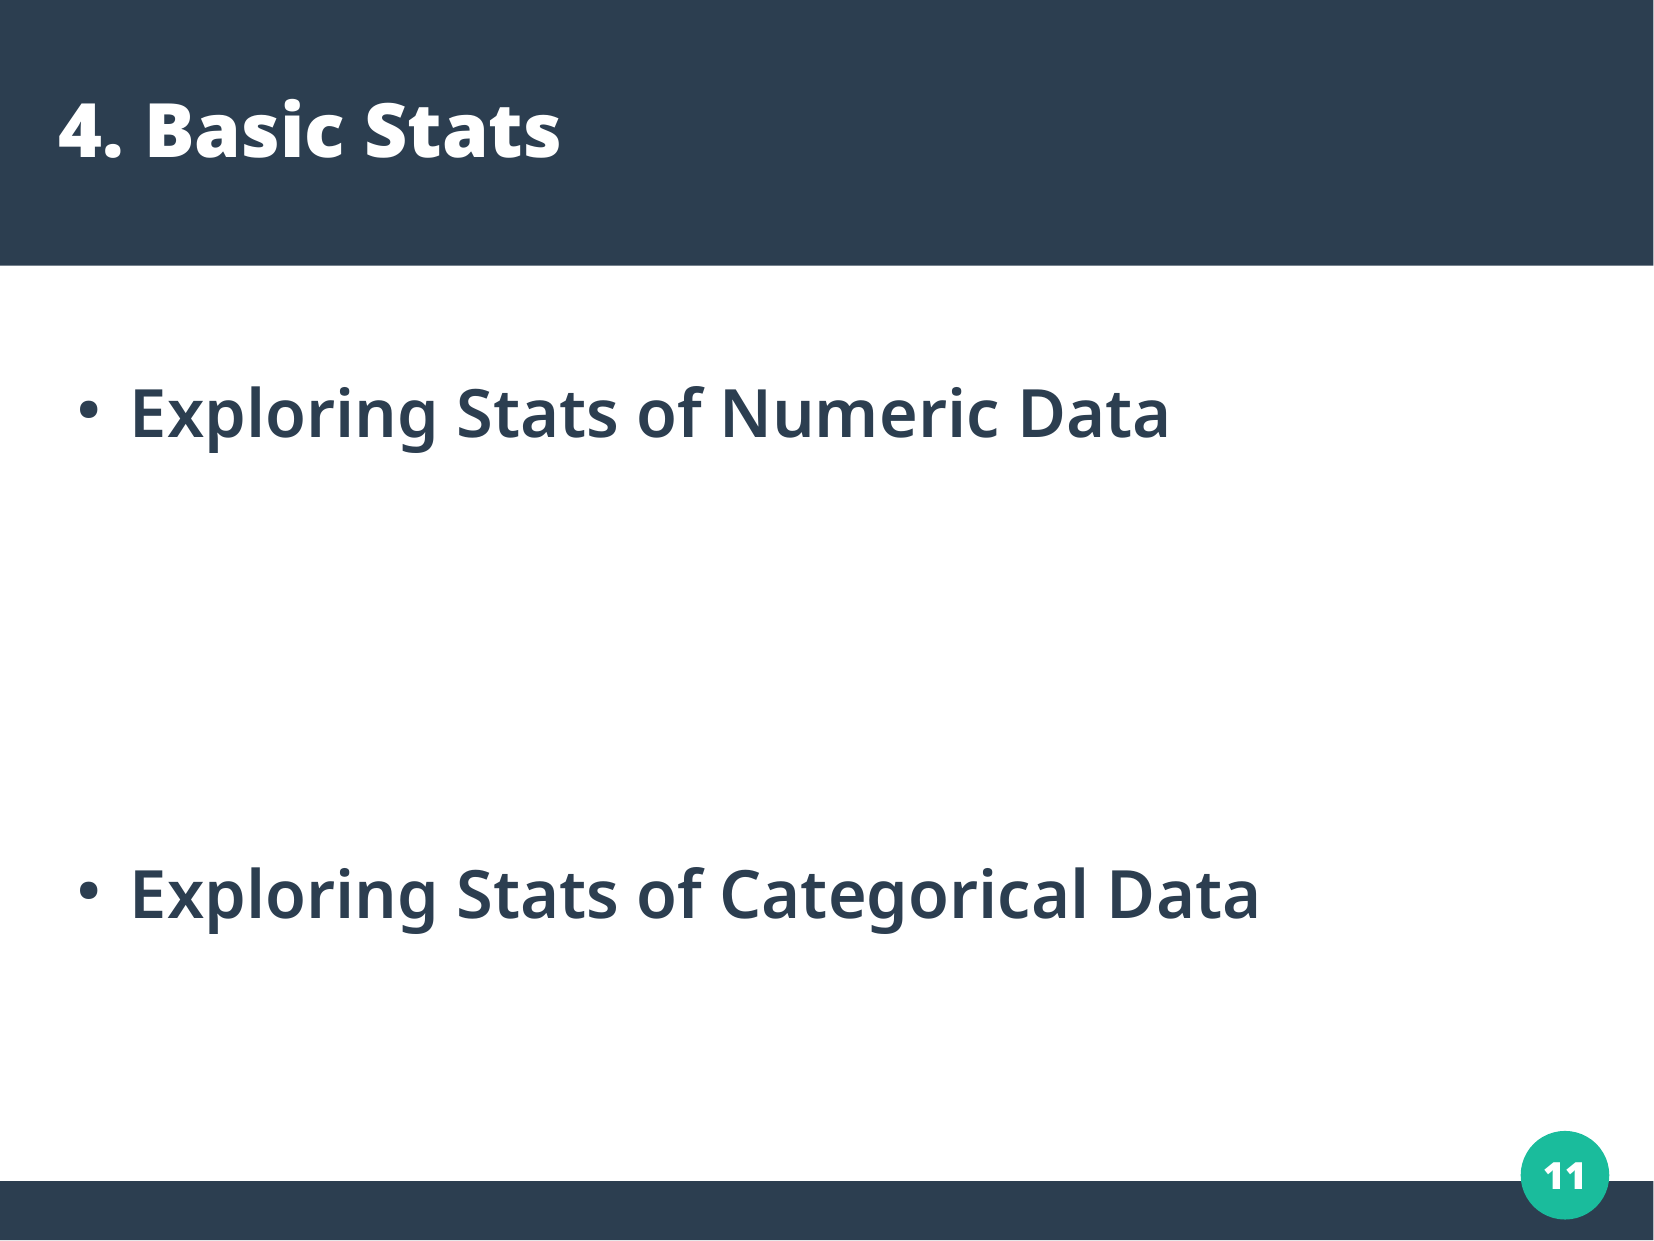

# 4. Basic Stats
Exploring Stats of Numeric Data
Exploring Stats of Categorical Data
11